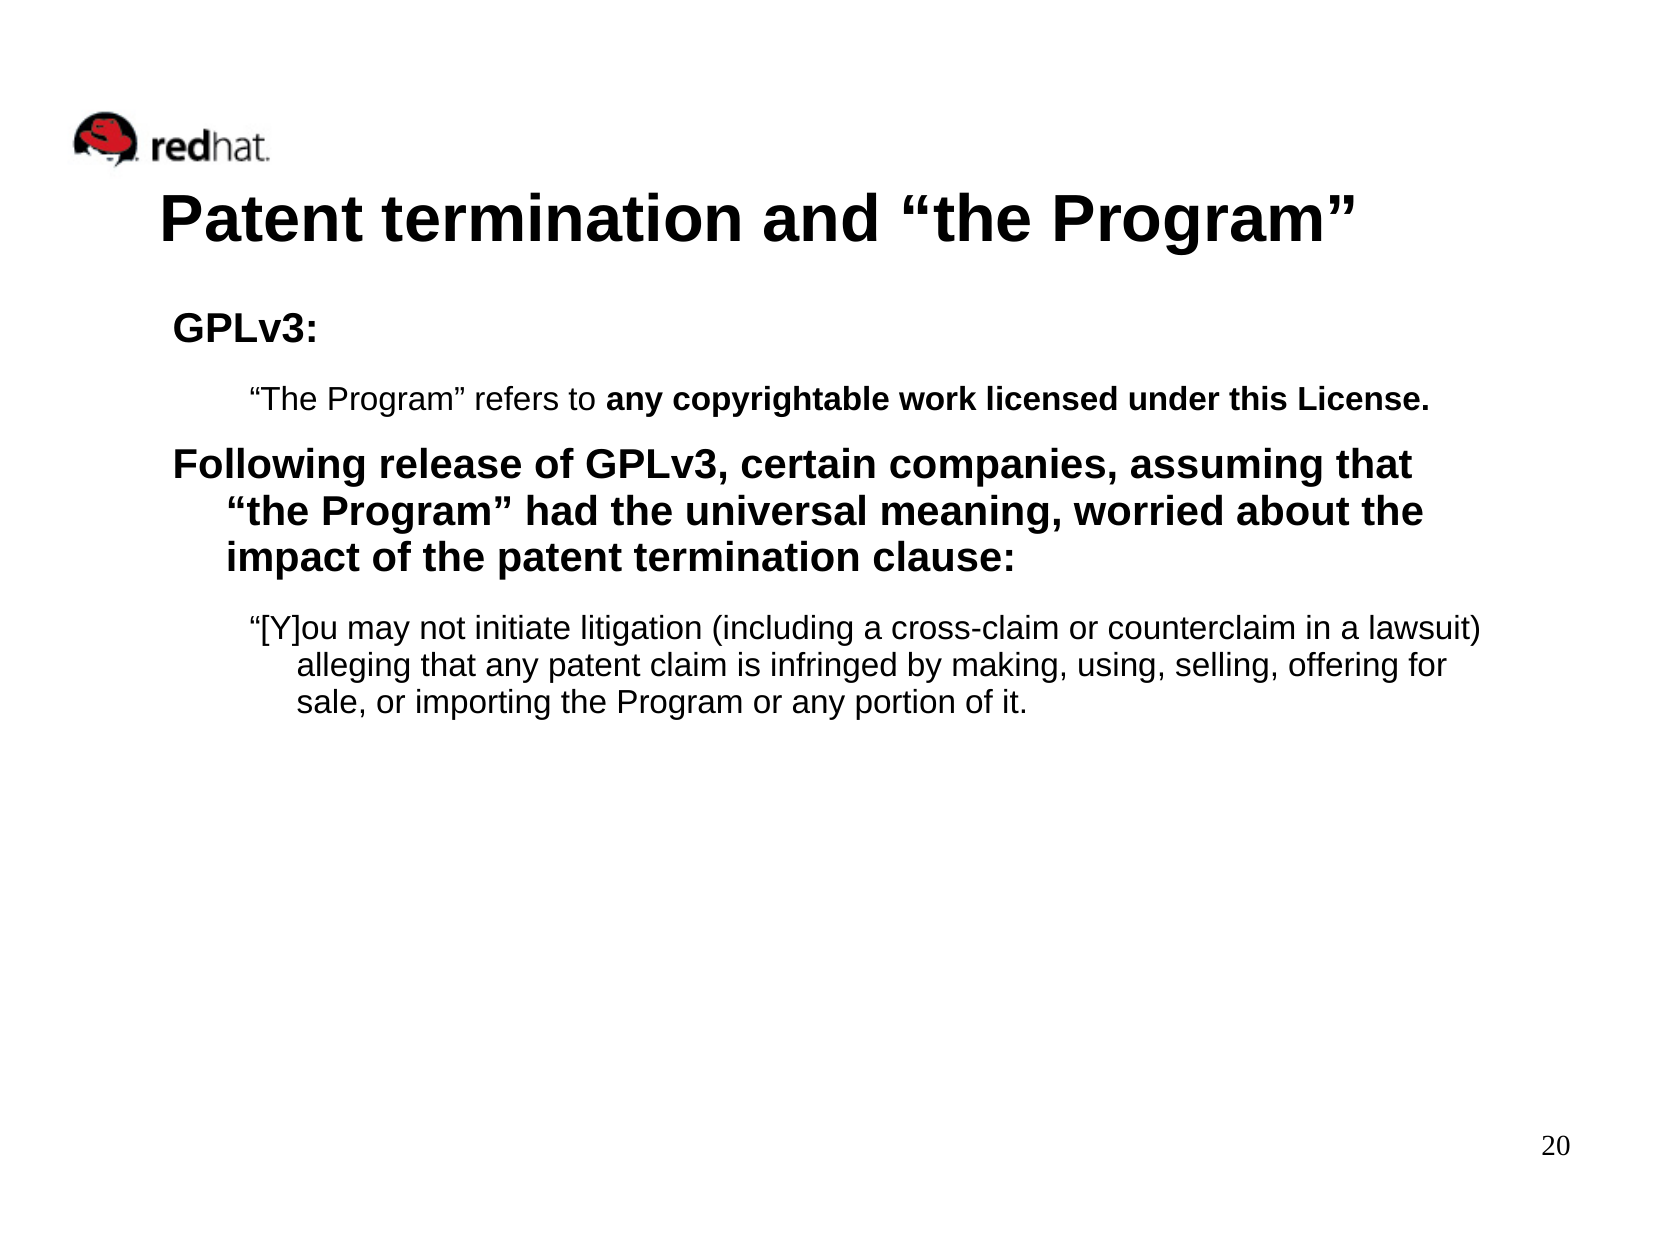

# Patent termination and “the Program”
GPLv3:
“The Program” refers to any copyrightable work licensed under this License.
Following release of GPLv3, certain companies, assuming that “the Program” had the universal meaning, worried about the impact of the patent termination clause:
“[Y]ou may not initiate litigation (including a cross-claim or counterclaim in a lawsuit) alleging that any patent claim is infringed by making, using, selling, offering for sale, or importing the Program or any portion of it.
20